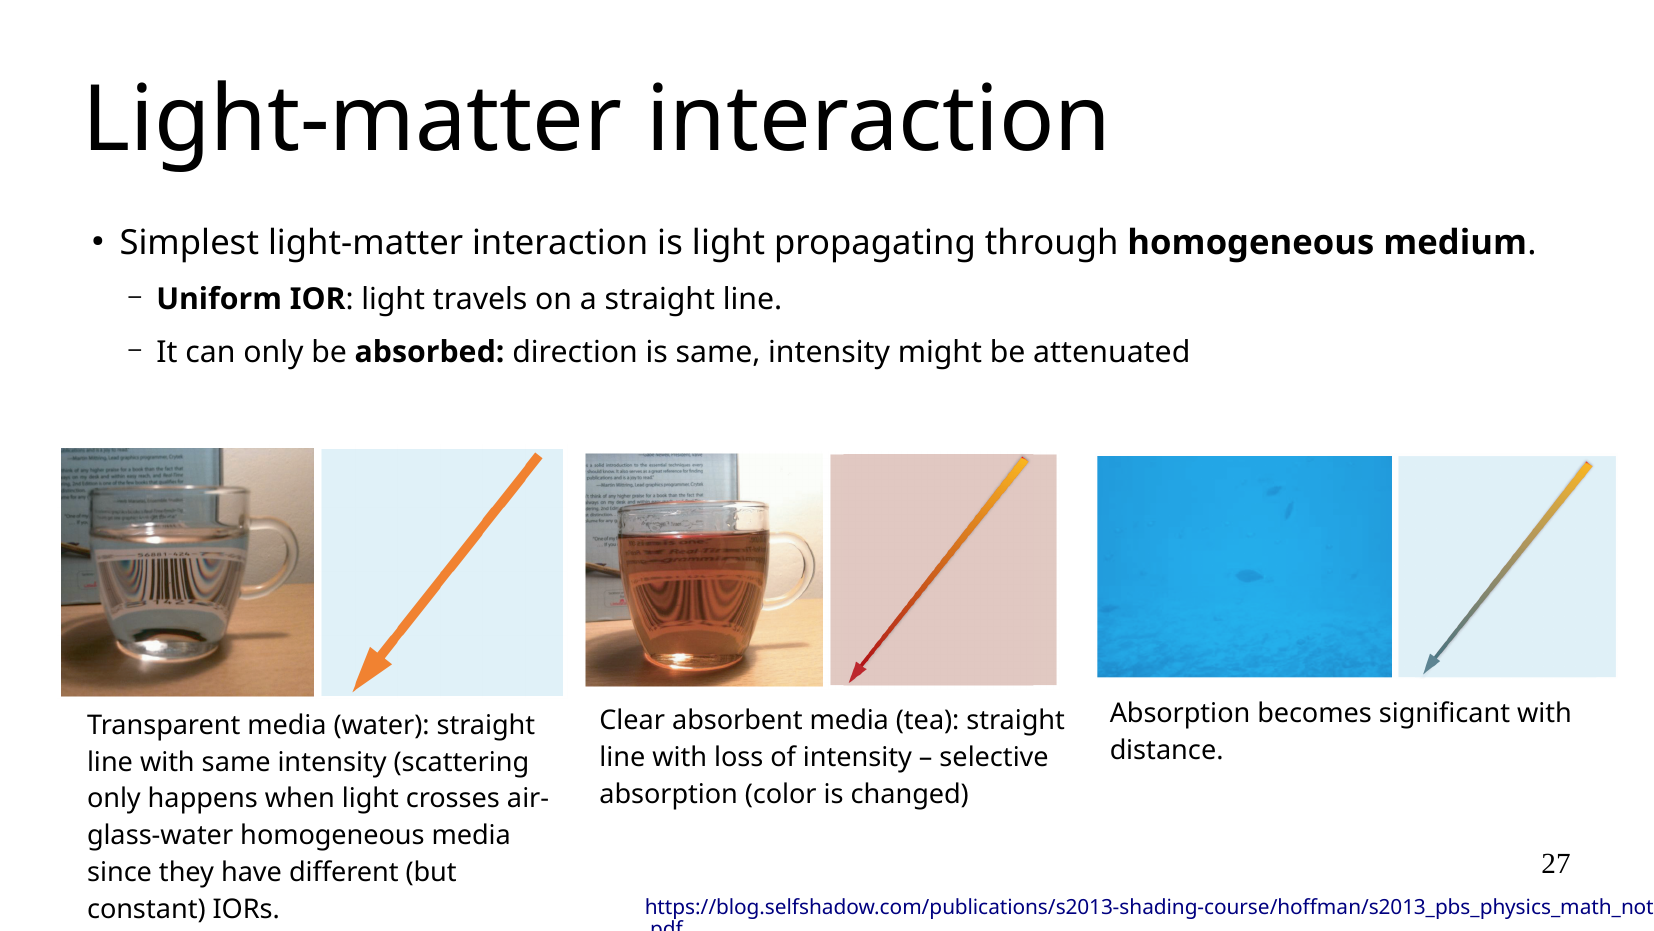

# Light-matter interaction
Simplest light-matter interaction is light propagating through homogeneous medium.
Uniform IOR: light travels on a straight line.
It can only be absorbed: direction is same, intensity might be attenuated
Absorption becomes significant with distance.
Clear absorbent media (tea): straight line with loss of intensity – selective absorption (color is changed)
Transparent media (water): straight line with same intensity (scattering only happens when light crosses air-glass-water homogeneous media since they have different (but constant) IORs.
27
https://blog.selfshadow.com/publications/s2013-shading-course/hoffman/s2013_pbs_physics_math_notes.pdf